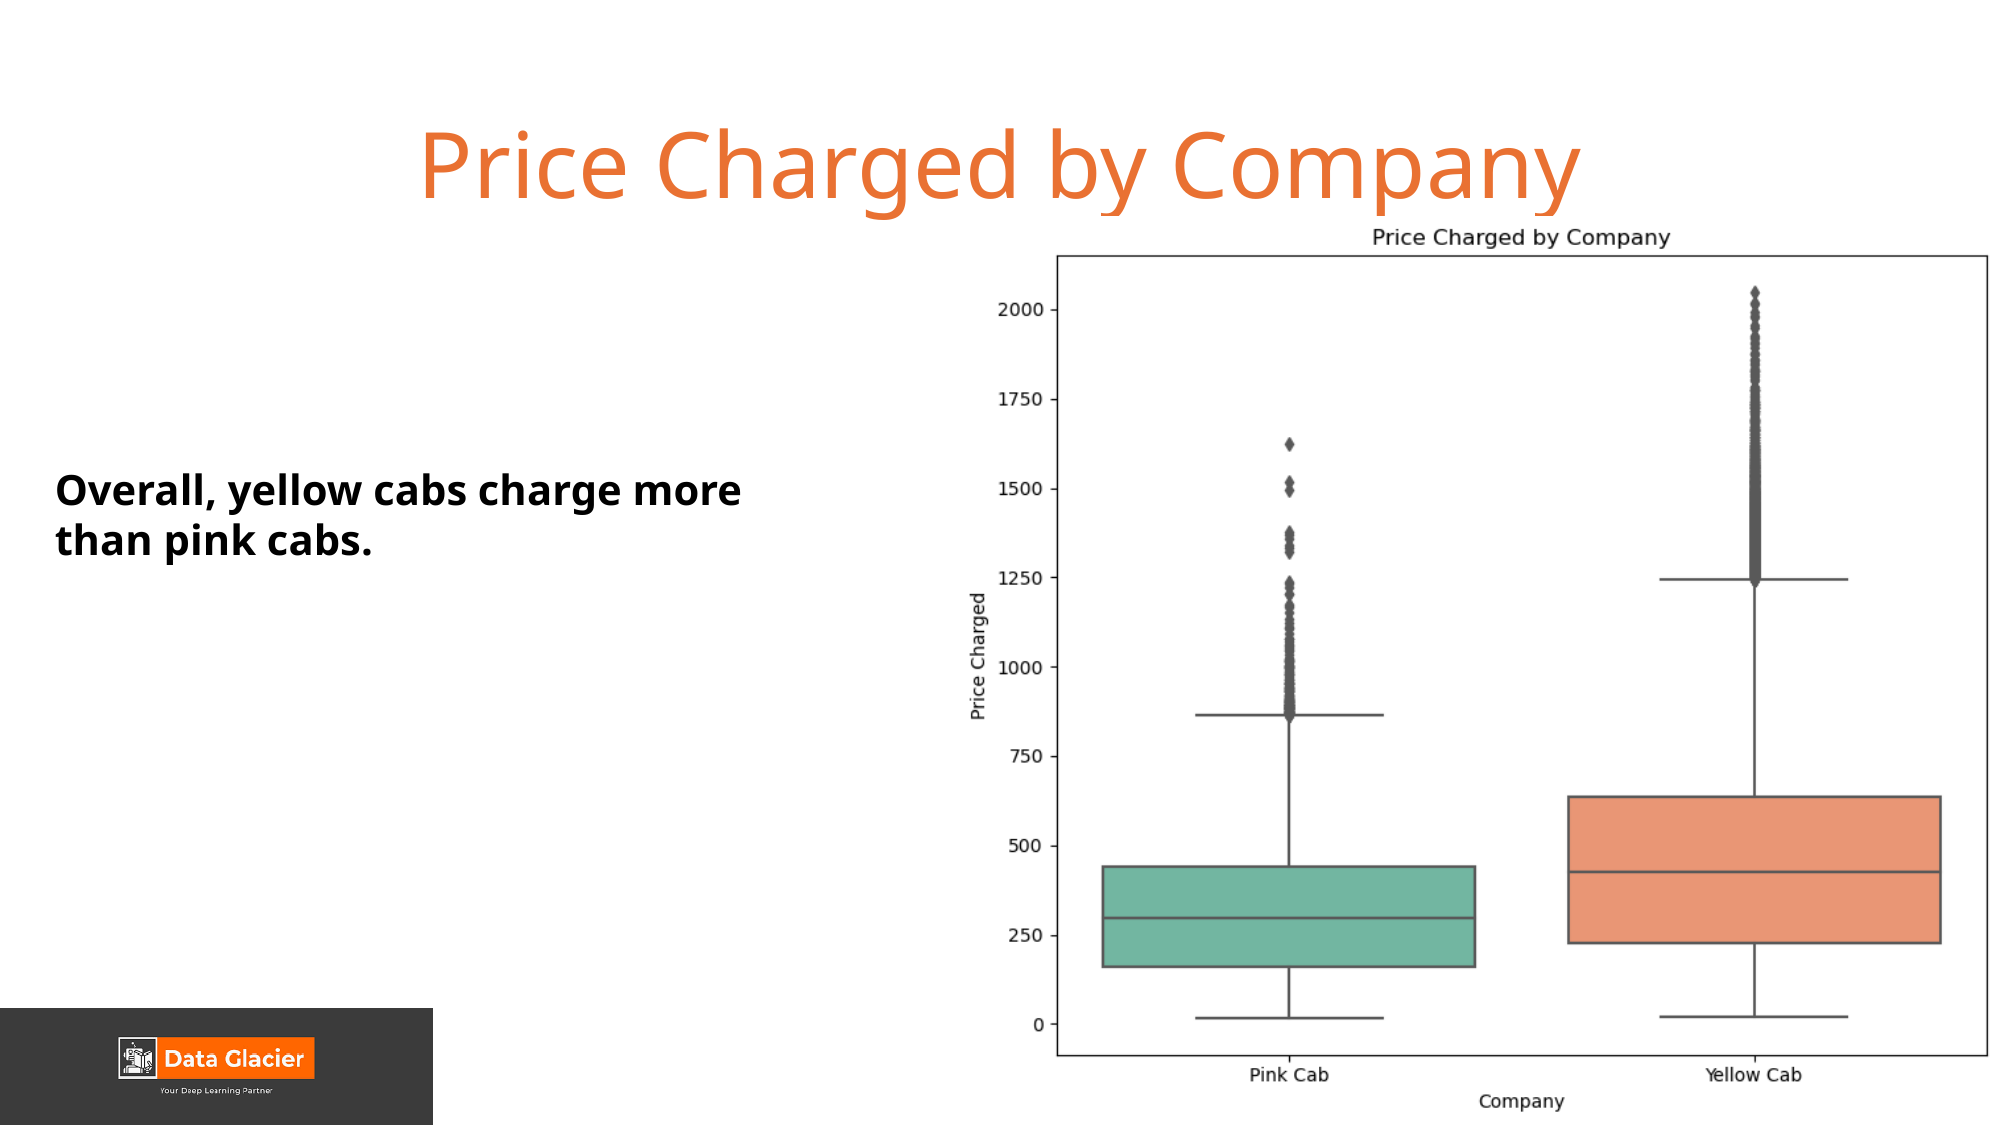

# Price Charged by Company
Overall, yellow cabs charge more than pink cabs.